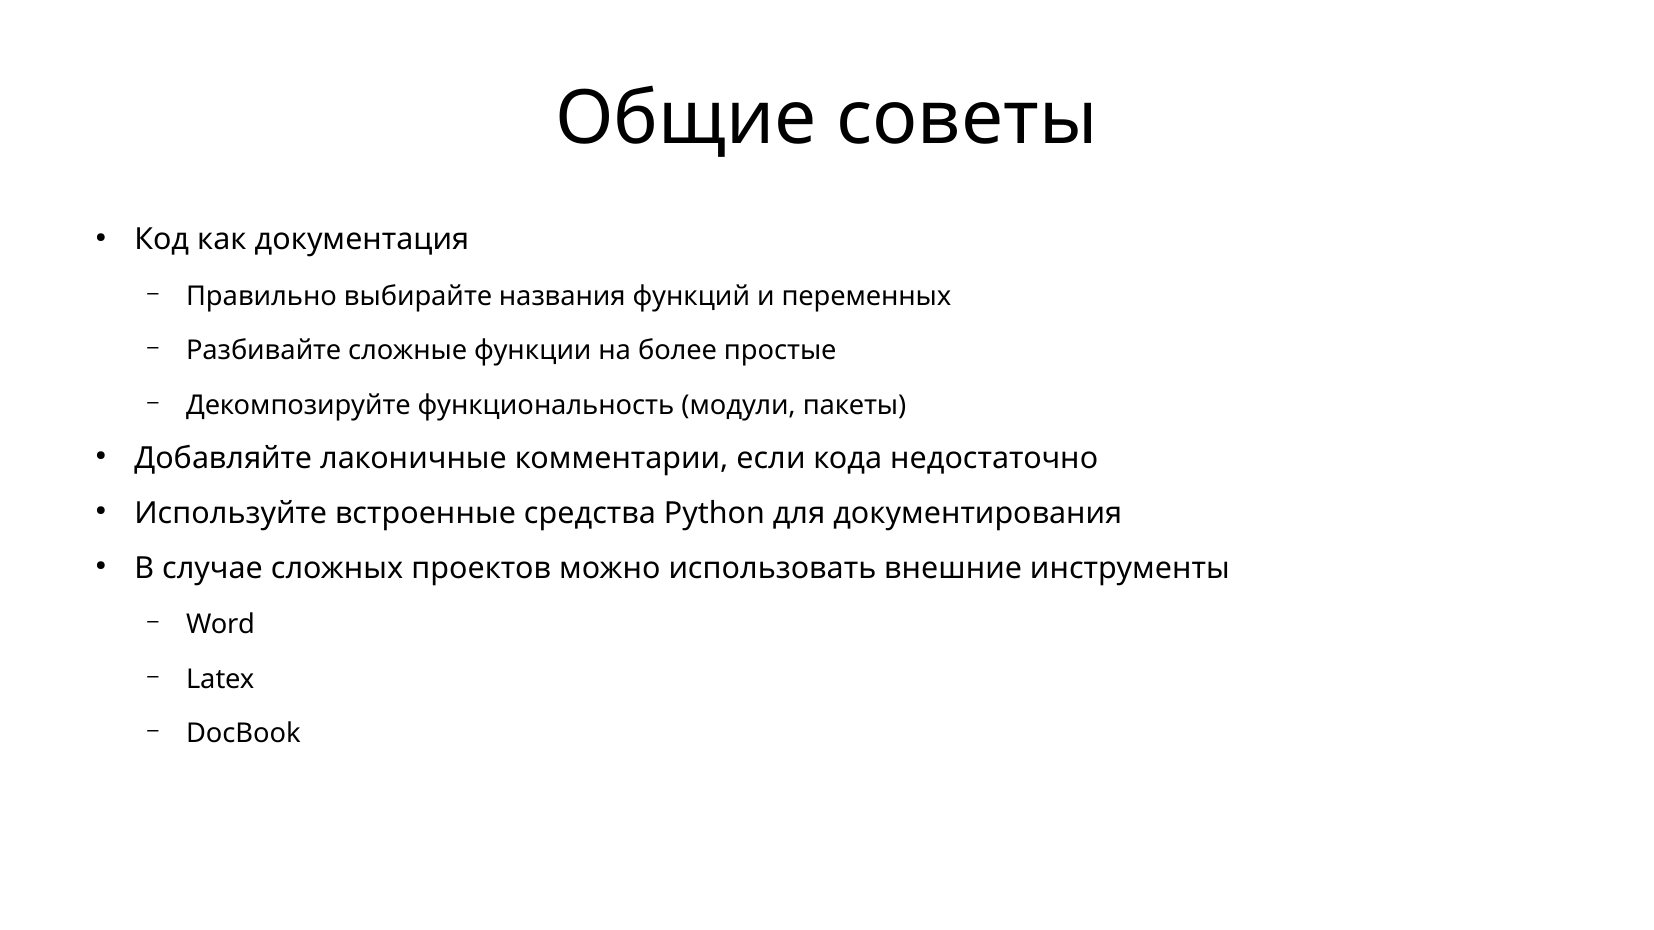

# Общие советы
Код как документация
Правильно выбирайте названия функций и переменных
Разбивайте сложные функции на более простые
Декомпозируйте функциональность (модули, пакеты)
Добавляйте лаконичные комментарии, если кода недостаточно
Используйте встроенные средства Python для документирования
В случае сложных проектов можно использовать внешние инструменты
Word
Latex
DocBook